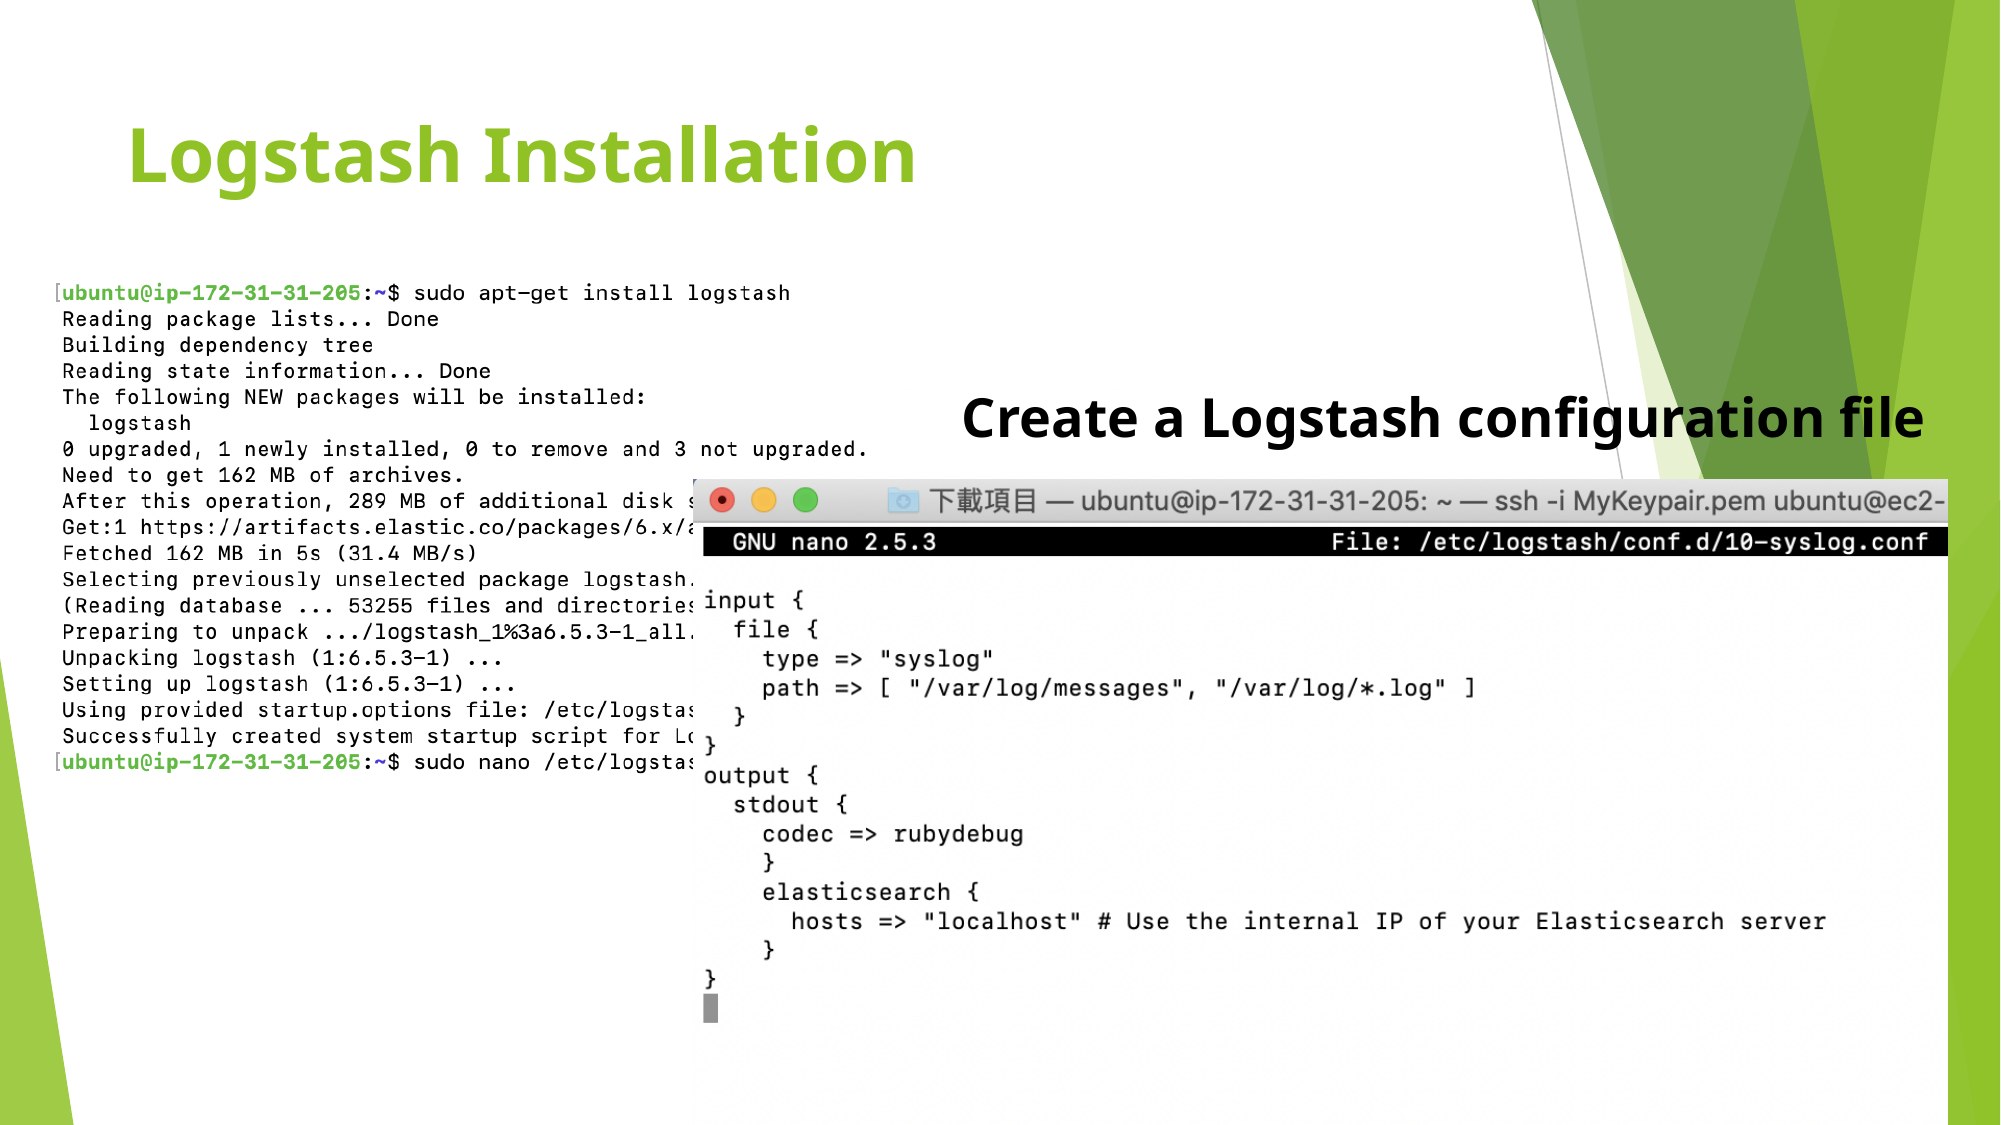

# Logstash Installation
Create a Logstash configuration file